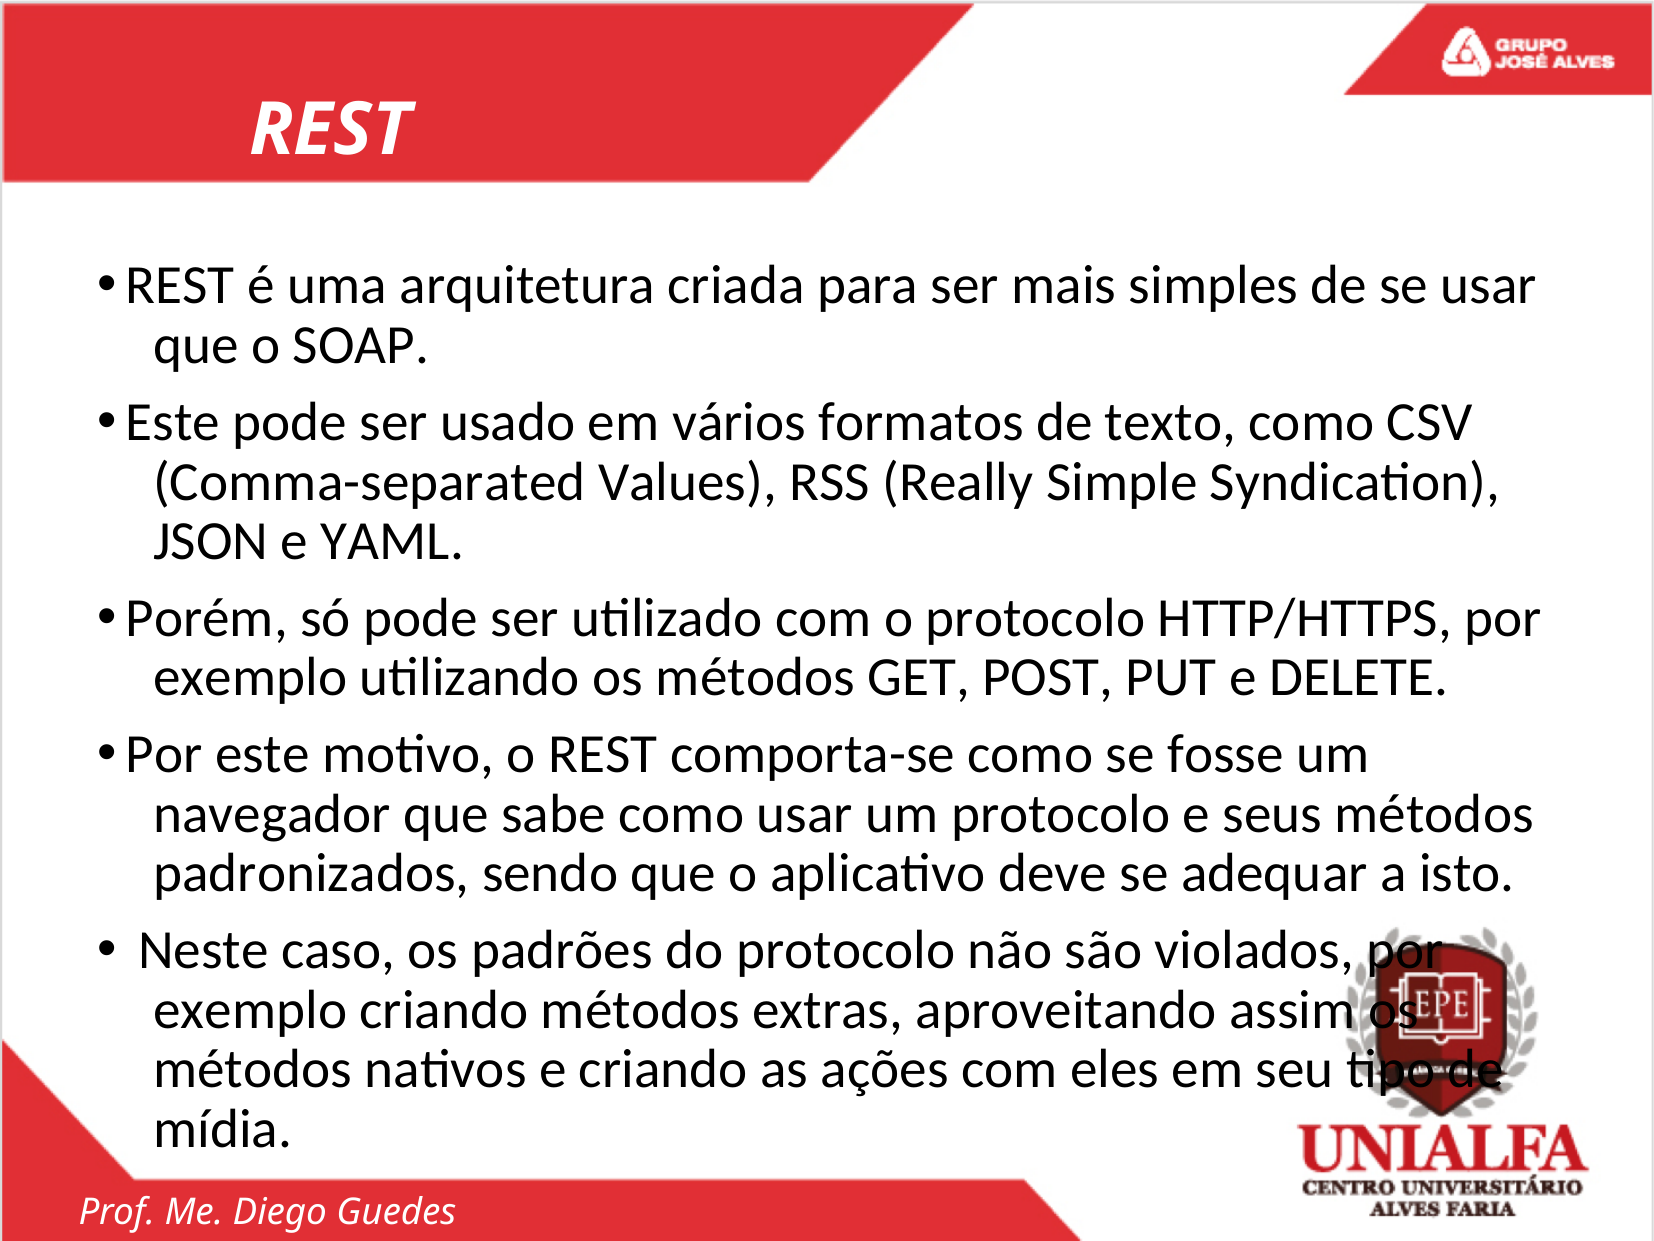

REST
REST é uma arquitetura criada para ser mais simples de se usar que o SOAP.
Este pode ser usado em vários formatos de texto, como CSV (Comma-separated Values), RSS (Really Simple Syndication), JSON e YAML.
Porém, só pode ser utilizado com o protocolo HTTP/HTTPS, por exemplo utilizando os métodos GET, POST, PUT e DELETE.
Por este motivo, o REST comporta-se como se fosse um navegador que sabe como usar um protocolo e seus métodos padronizados, sendo que o aplicativo deve se adequar a isto.
 Neste caso, os padrões do protocolo não são violados, por exemplo criando métodos extras, aproveitando assim os métodos nativos e criando as ações com eles em seu tipo de mídia.
Prof. Me. Diego Guedes